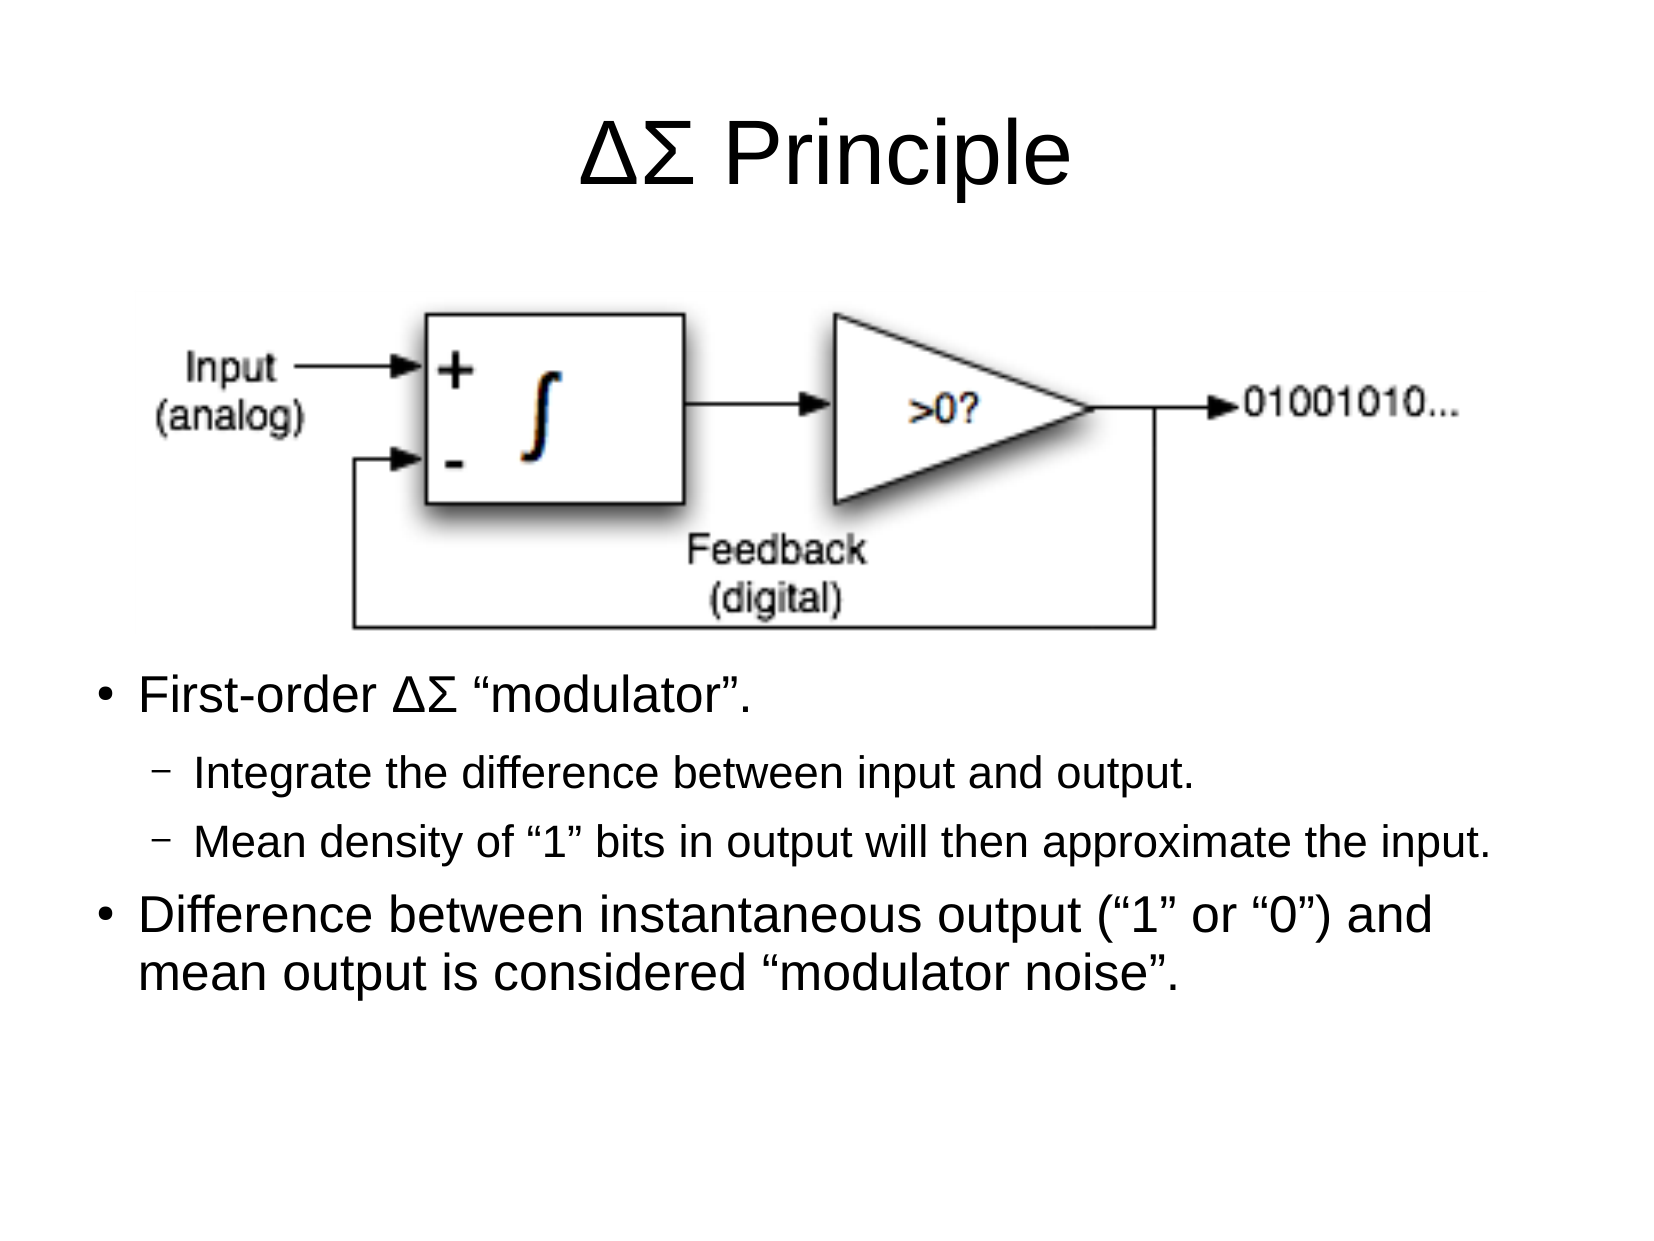

# ΔΣ Principle
First-order ΔΣ “modulator”.
Integrate the difference between input and output.
Mean density of “1” bits in output will then approximate the input.
Difference between instantaneous output (“1” or “0”) and mean output is considered “modulator noise”.